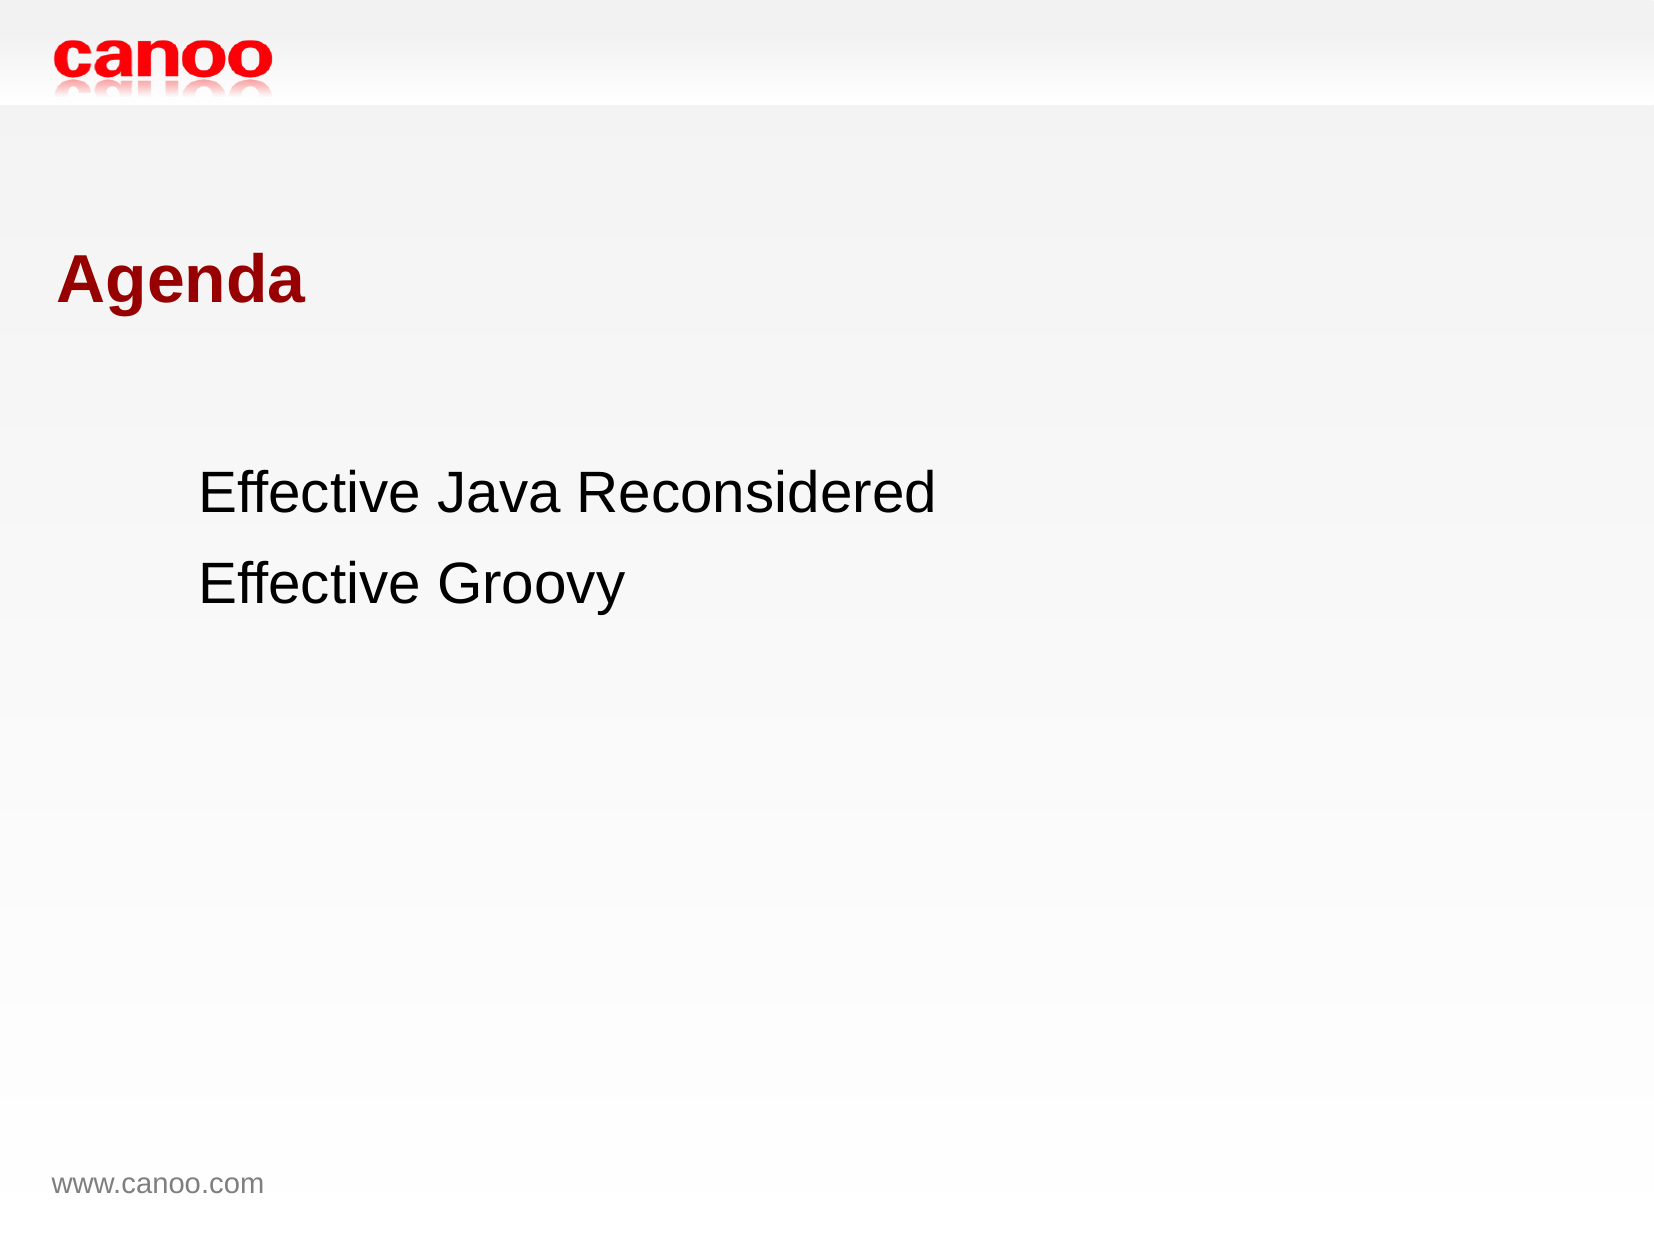

# Agenda
	Effective Java Reconsidered
	Effective Groovy